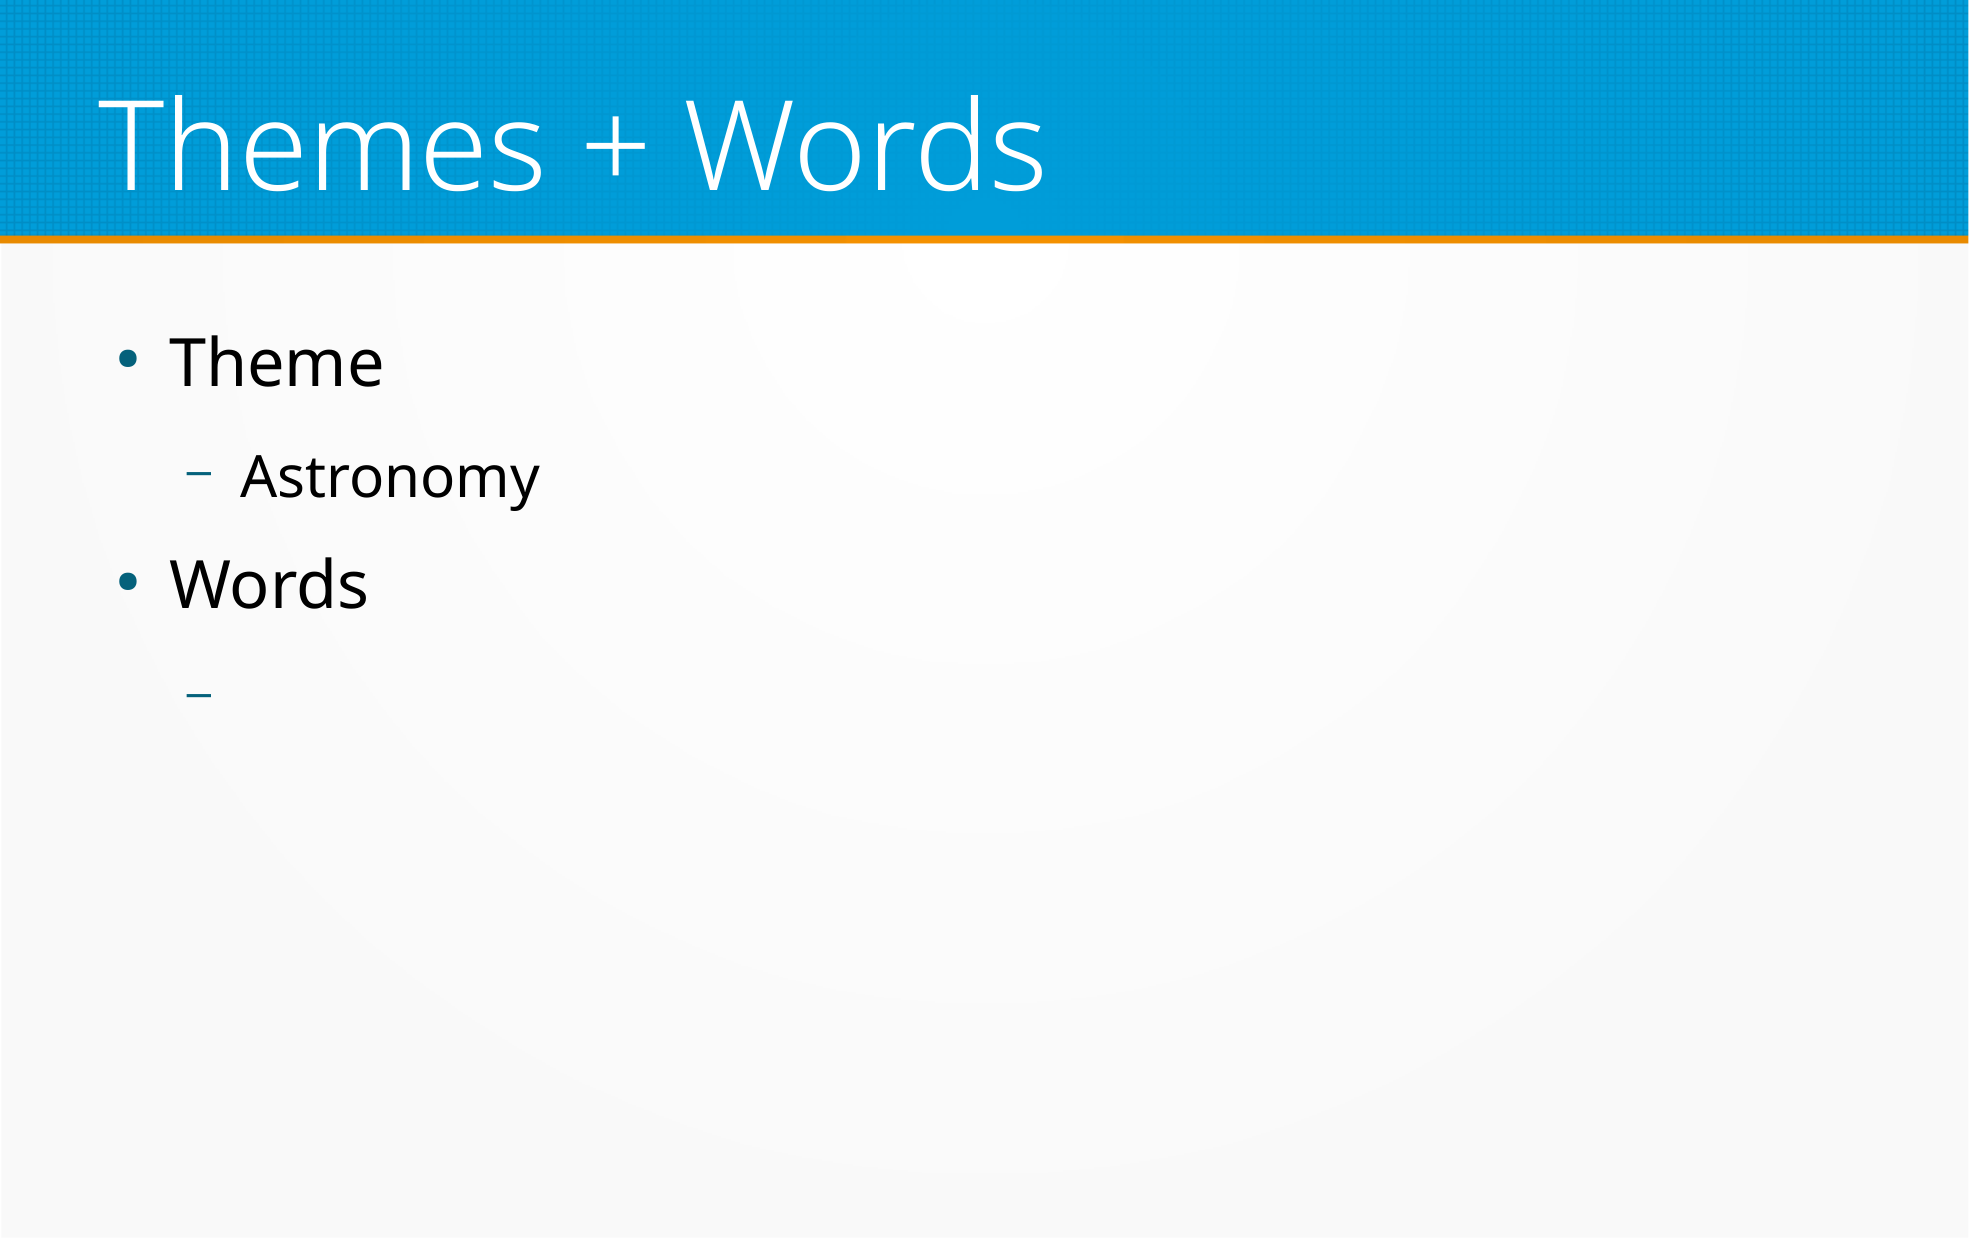

# Themes + Words
Theme
Astronomy
Words